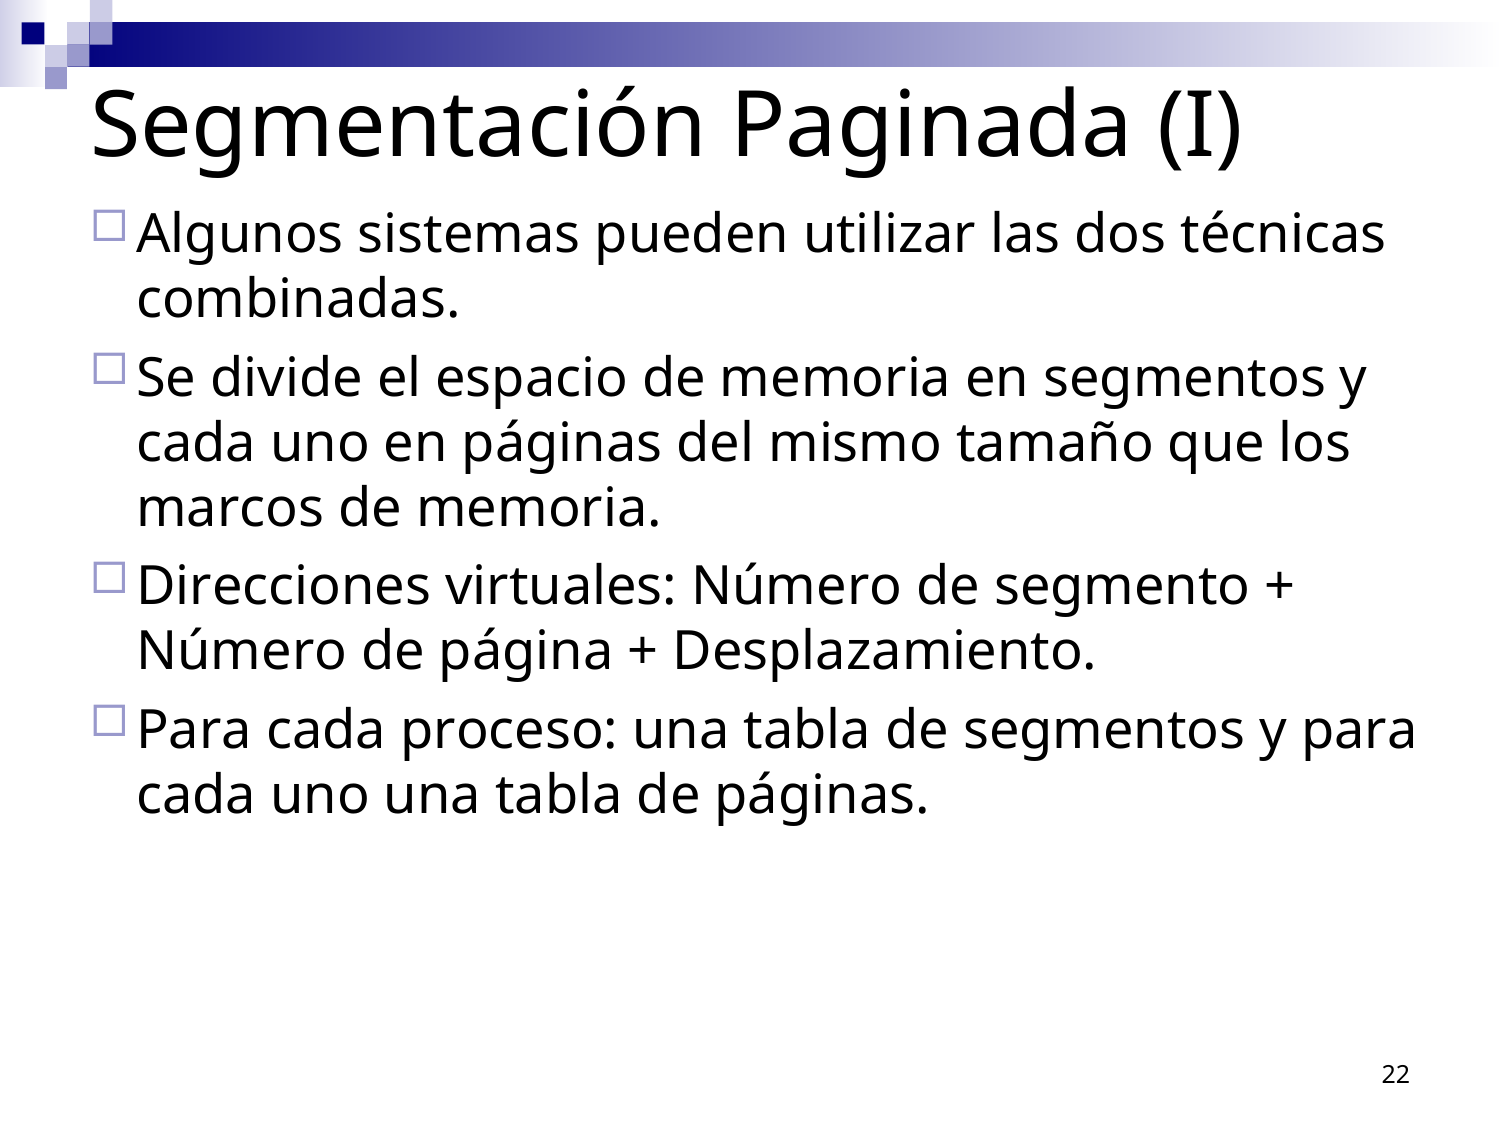

Segmentación Paginada (I)
Algunos sistemas pueden utilizar las dos técnicas combinadas.
Se divide el espacio de memoria en segmentos y cada uno en páginas del mismo tamaño que los marcos de memoria.
Direcciones virtuales: Número de segmento + Número de página + Desplazamiento.
Para cada proceso: una tabla de segmentos y para cada uno una tabla de páginas.